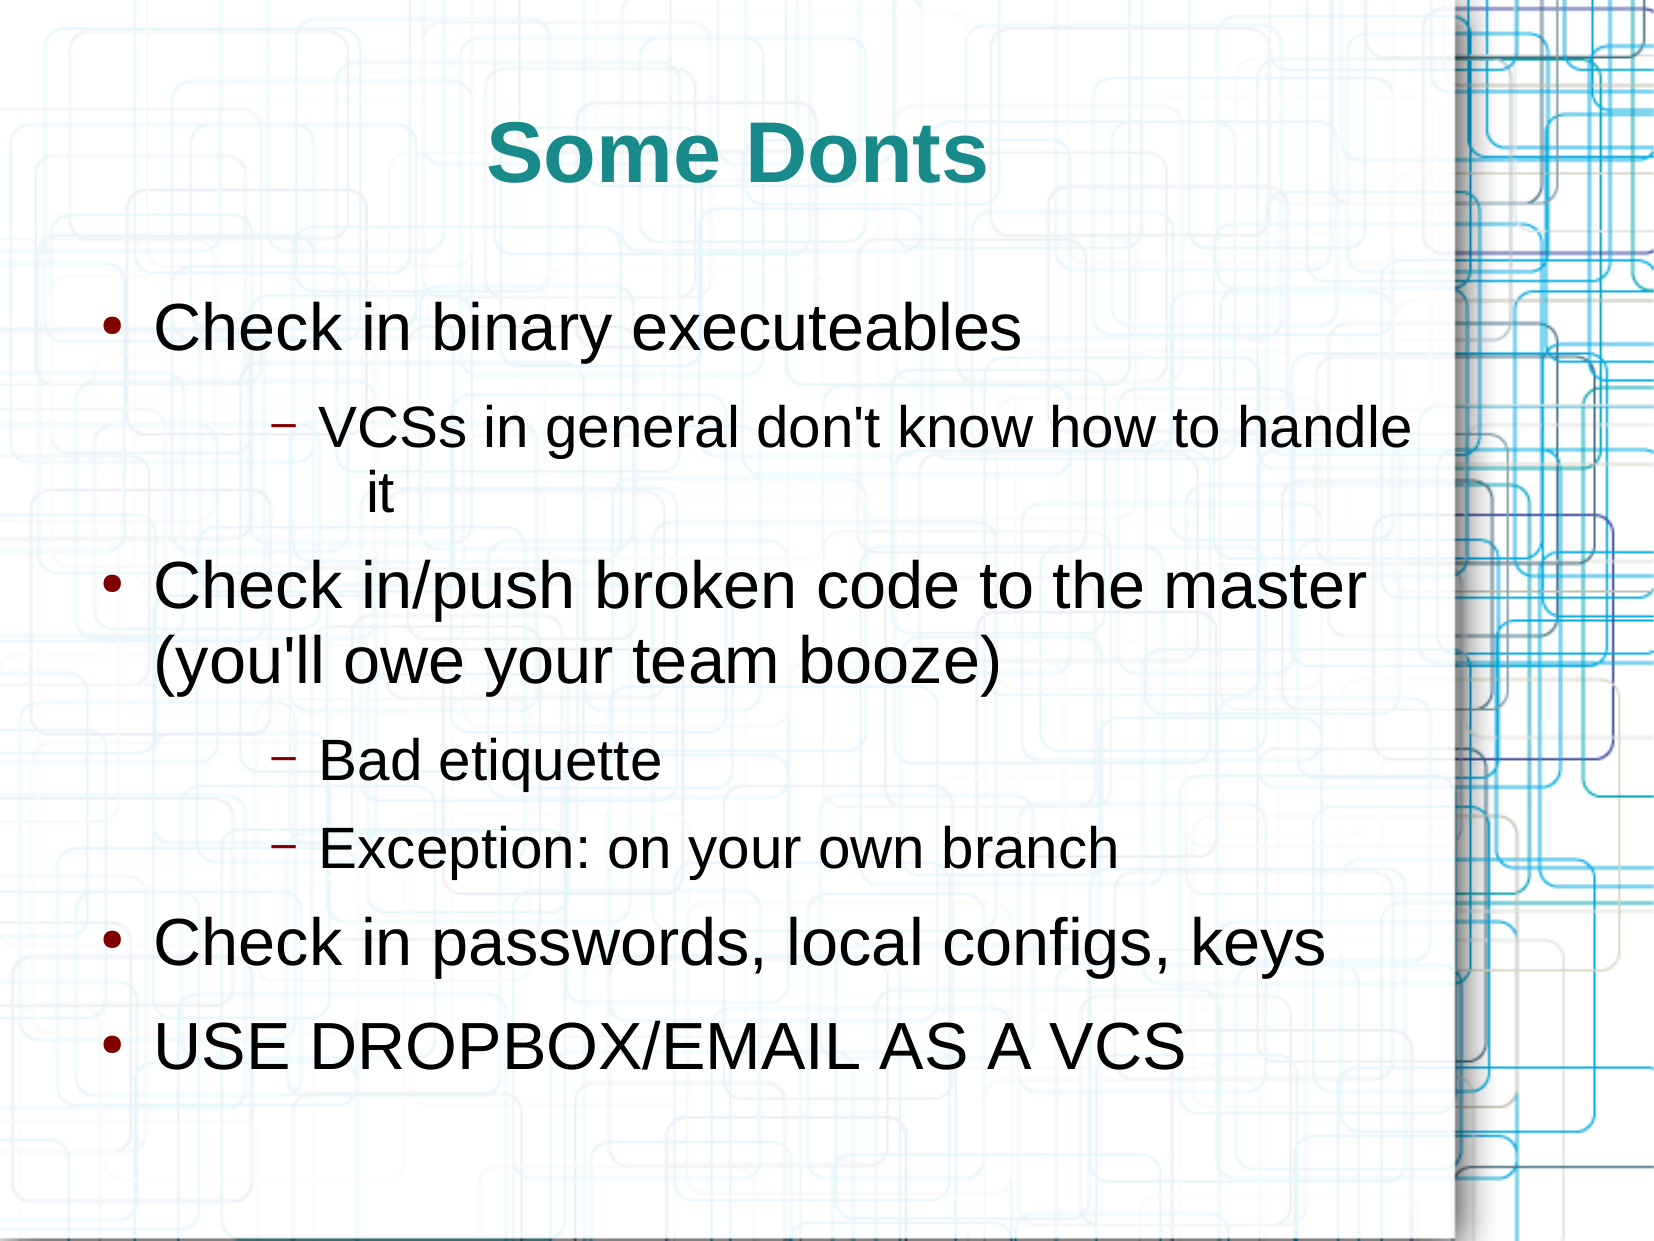

# Some Donts
Check in binary executeables
VCSs in general don't know how to handle it
Check in/push broken code to the master (you'll owe your team booze)
Bad etiquette
Exception: on your own branch
Check in passwords, local configs, keys
USE DROPBOX/EMAIL AS A VCS